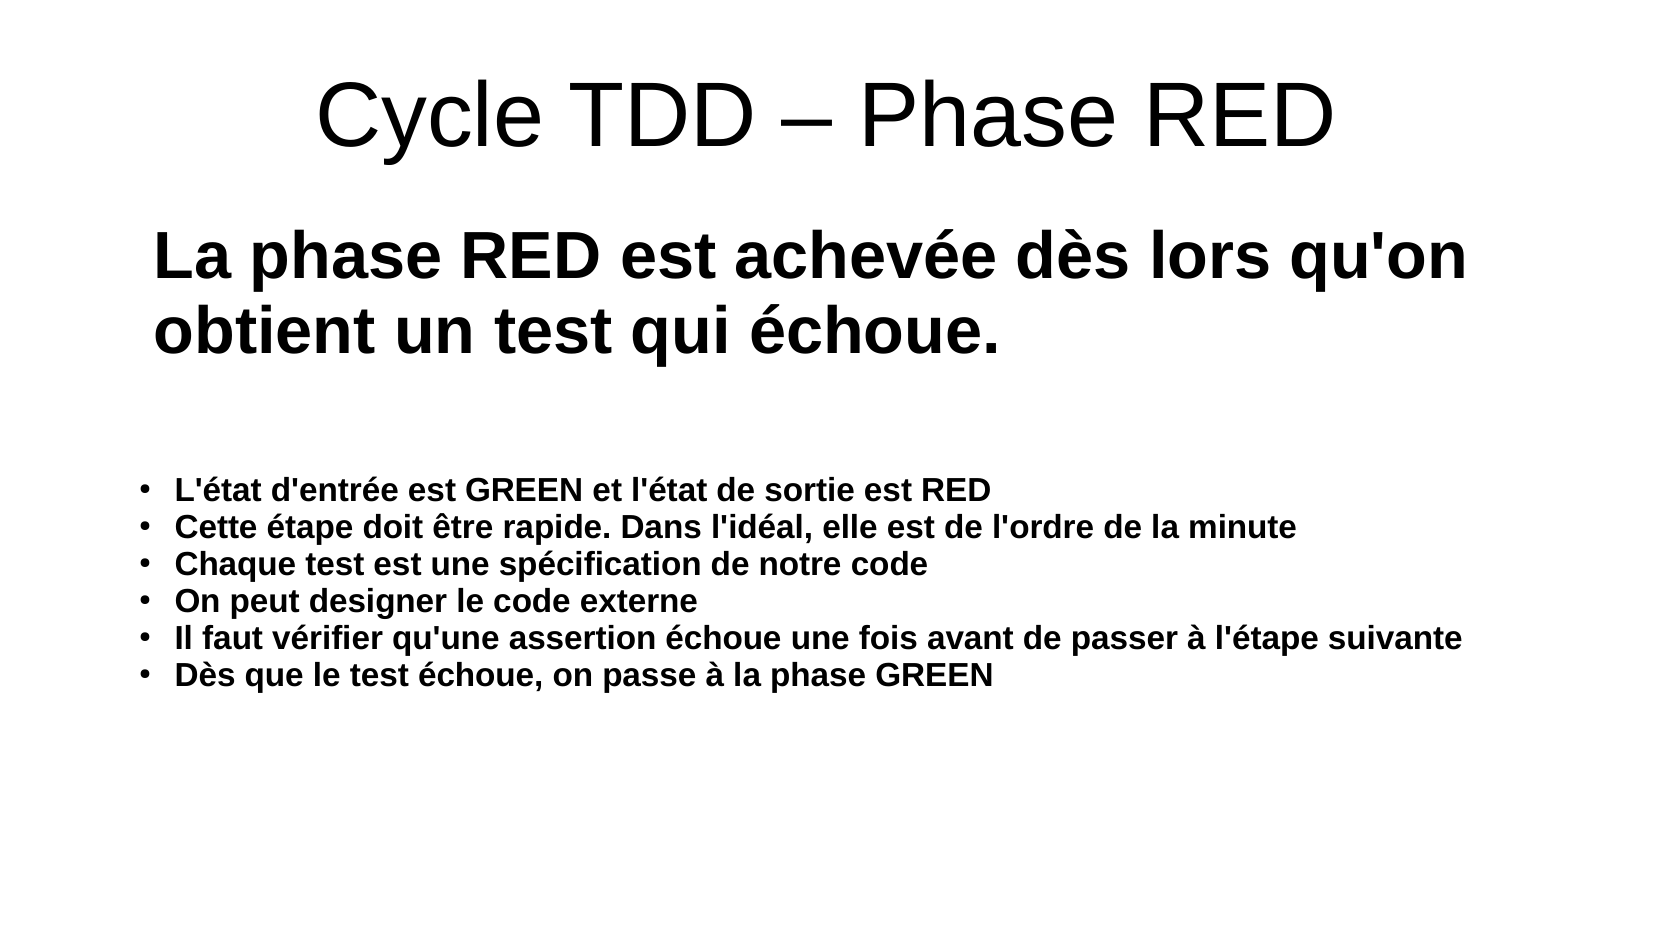

# Cycle TDD – Phase RED
La phase RED est achevée dès lors qu'on obtient un test qui échoue.
L'état d'entrée est GREEN et l'état de sortie est RED
Cette étape doit être rapide. Dans l'idéal, elle est de l'ordre de la minute
Chaque test est une spécification de notre code
On peut designer le code externe
Il faut vérifier qu'une assertion échoue une fois avant de passer à l'étape suivante
Dès que le test échoue, on passe à la phase GREEN